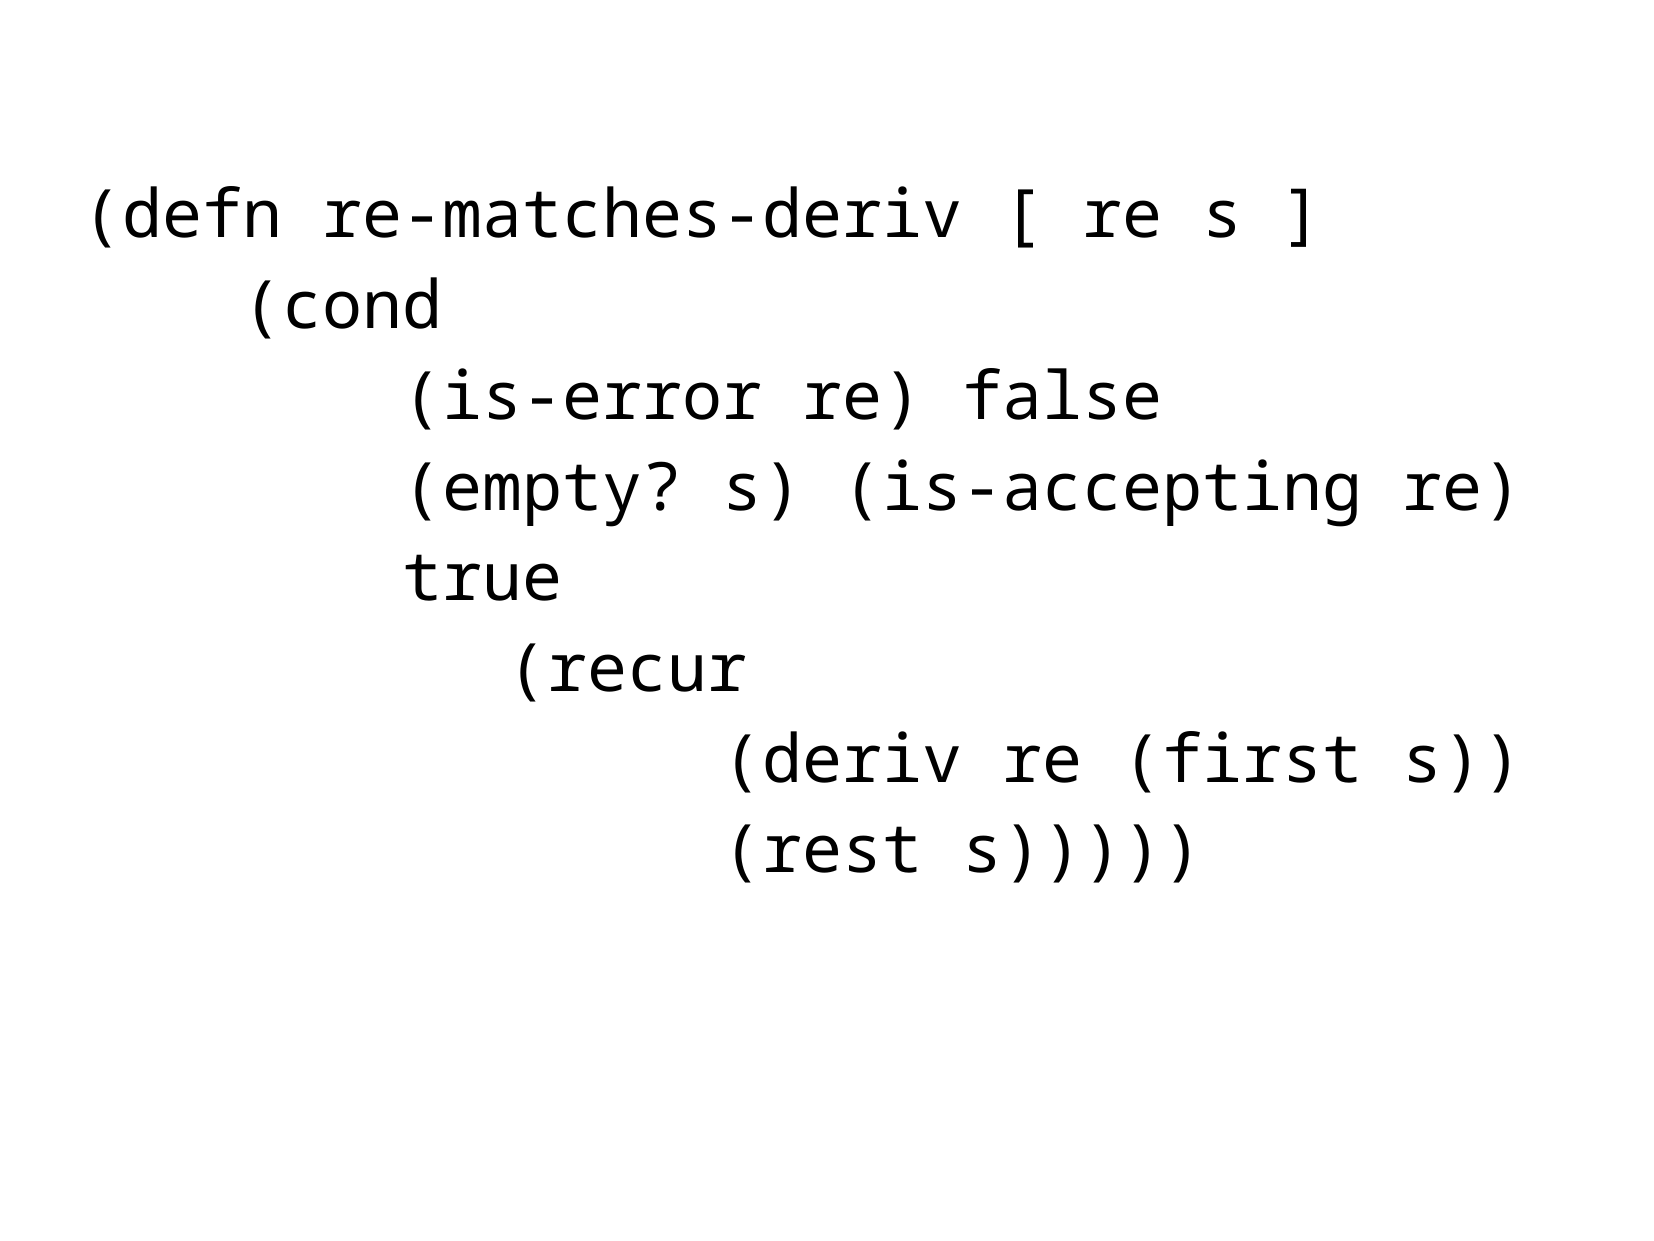

# (defn re-matches-deriv [ re s ]
 (cond
 (is-error re) false
 (empty? s) (is-accepting re)
 true
			 (recur
 (deriv re (first s))
 (rest s)))))